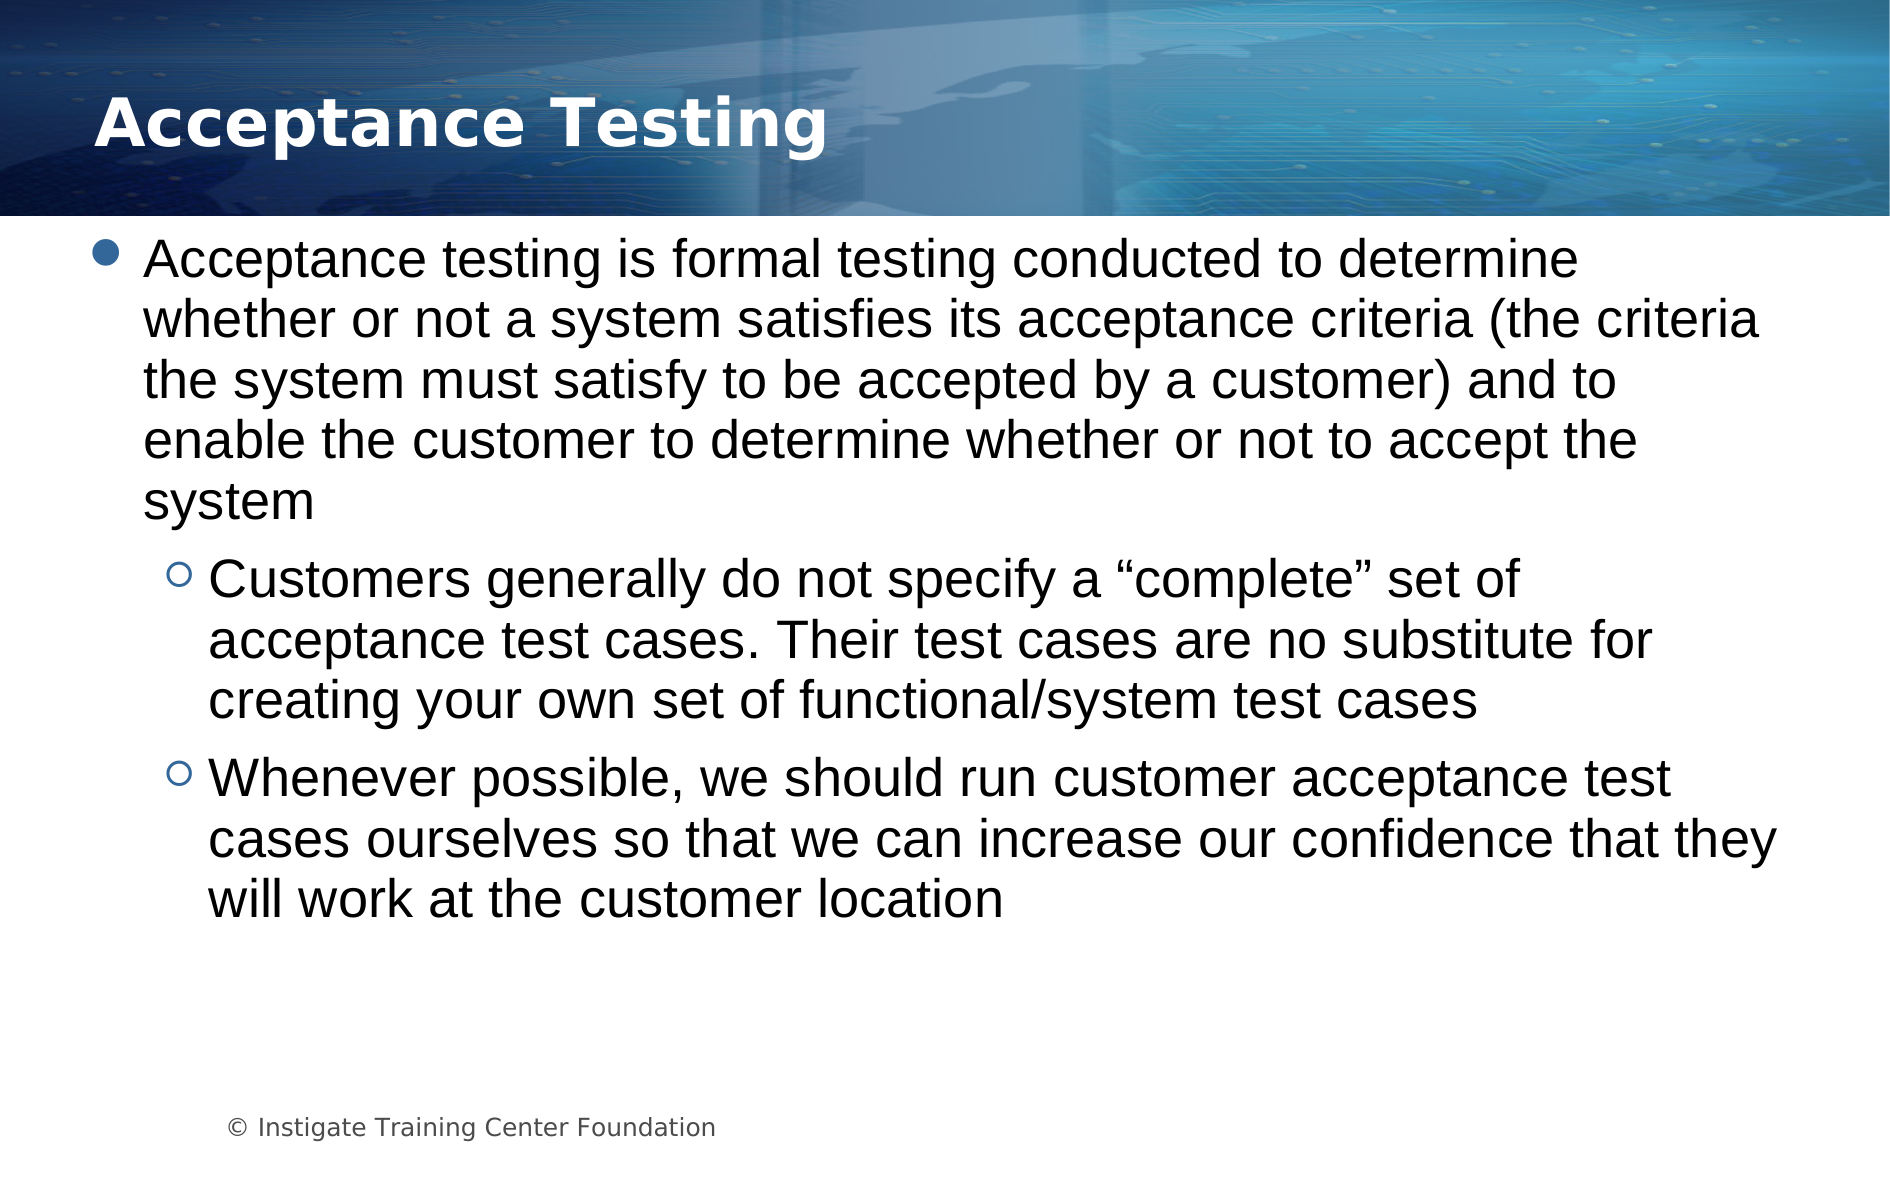

# Acceptance Testing
Acceptance testing is formal testing conducted to determine whether or not a system satisfies its acceptance criteria (the criteria the system must satisfy to be accepted by a customer) and to enable the customer to determine whether or not to accept the system
Customers generally do not specify a “complete” set of acceptance test cases. Their test cases are no substitute for creating your own set of functional/system test cases
Whenever possible, we should run customer acceptance test cases ourselves so that we can increase our confidence that they will work at the customer location